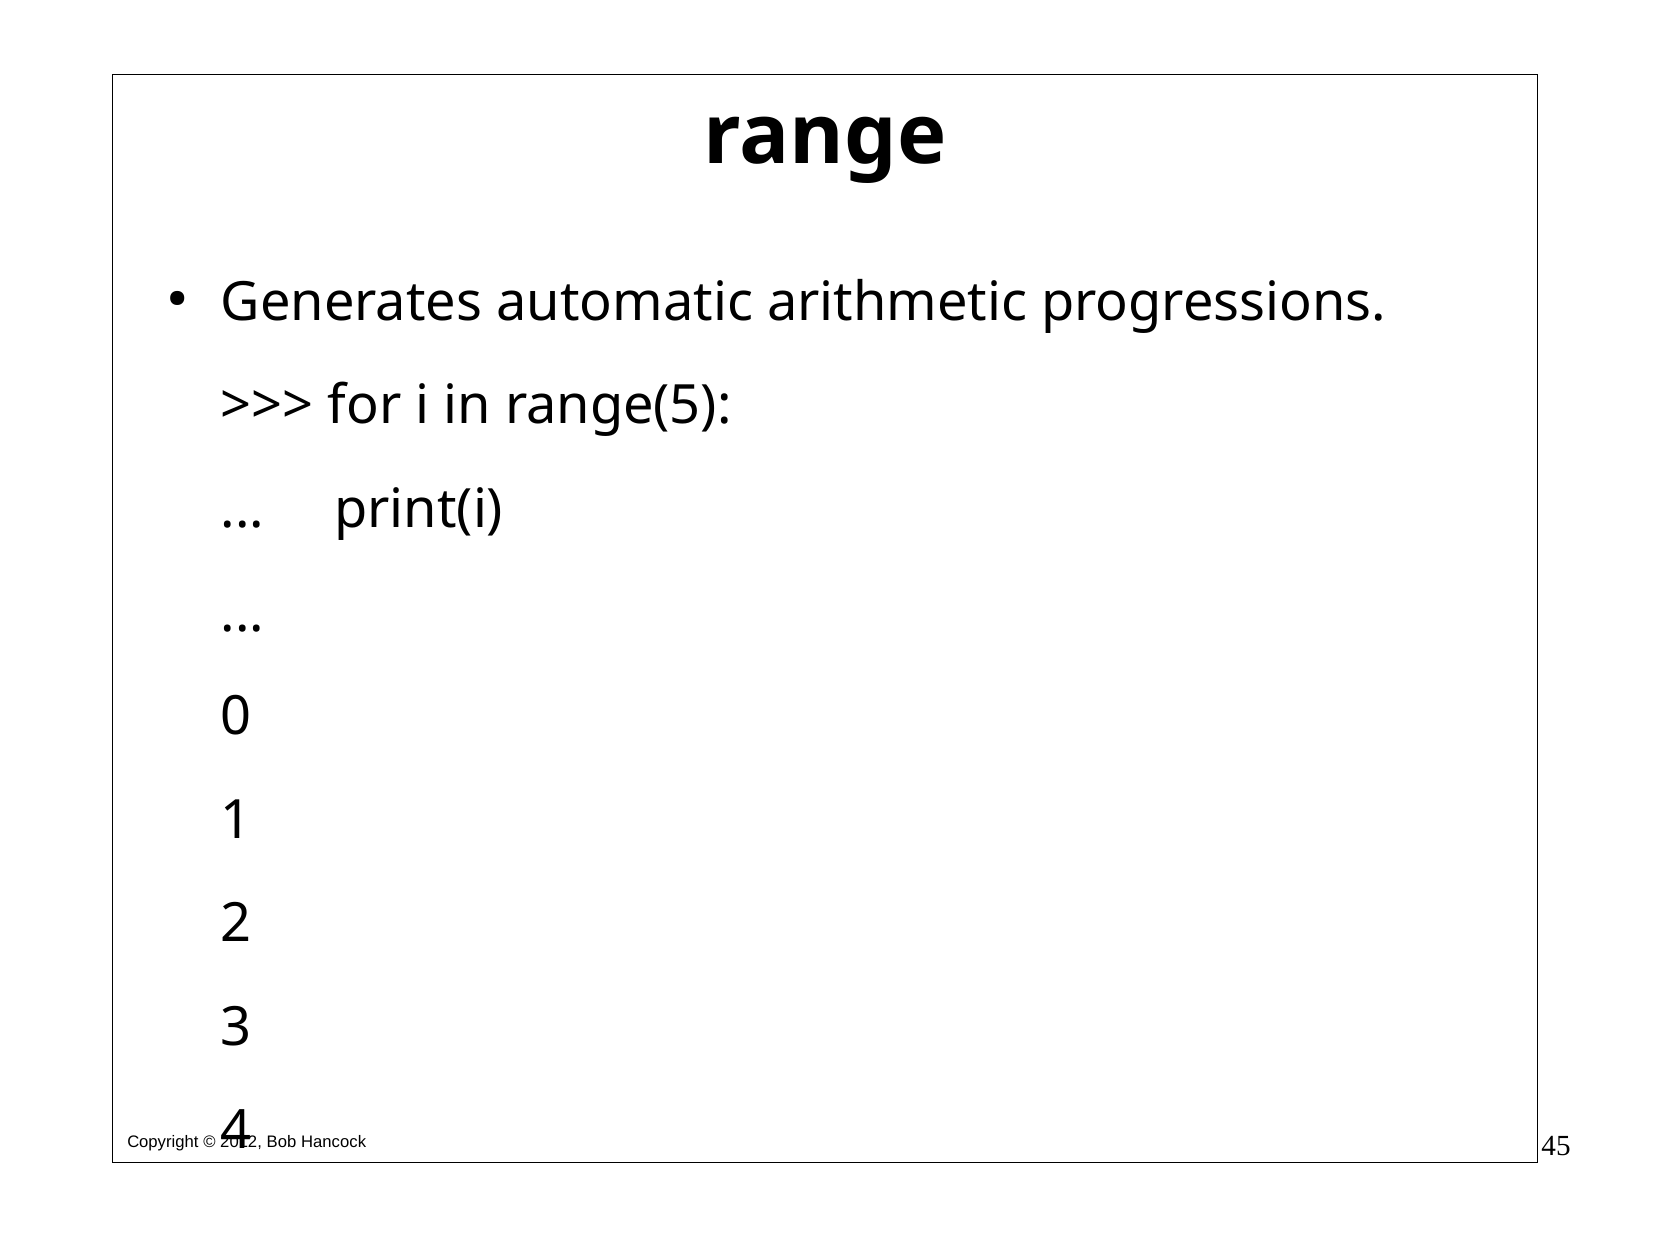

# range
Generates automatic arithmetic progressions.
>>> for i in range(5):
... print(i)
...
0
1
2
3
4
Copyright © 2012, Bob Hancock
45